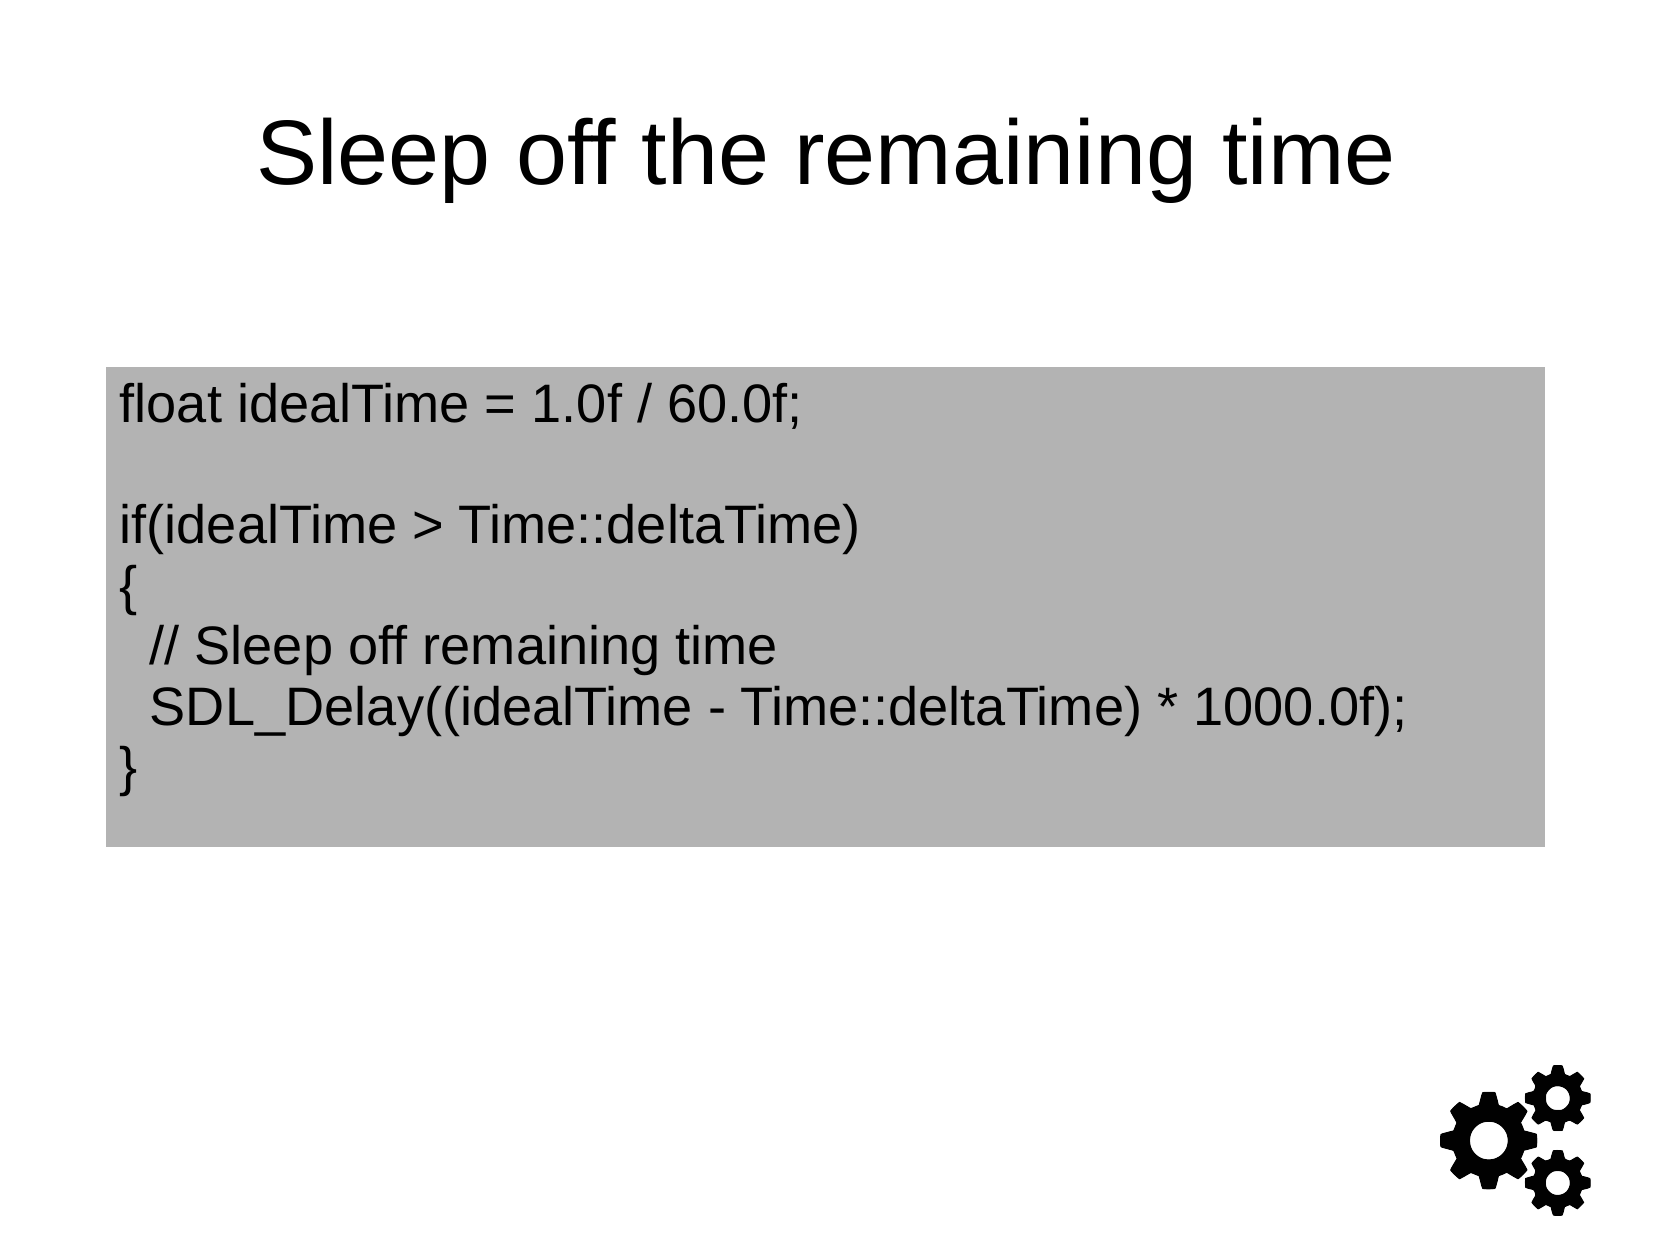

# Sleep off the remaining time
| float idealTime = 1.0f / 60.0f; if(idealTime > Time::deltaTime) { // Sleep off remaining time SDL\_Delay((idealTime - Time::deltaTime) \* 1000.0f); } |
| --- |